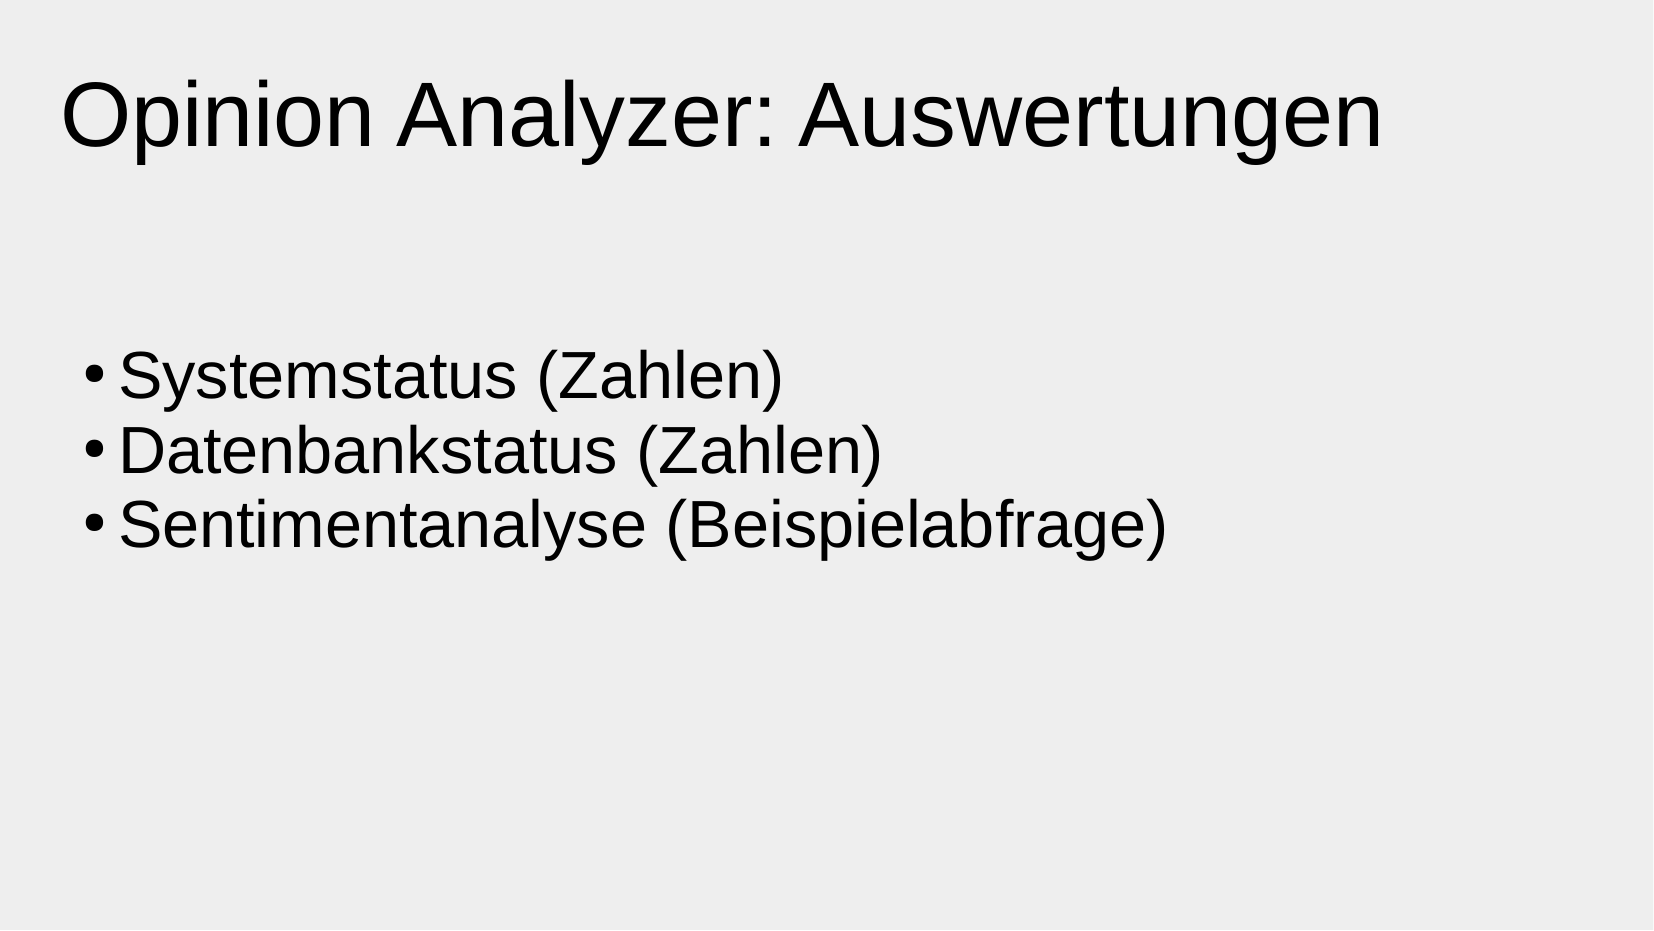

# Opinion Analyzer: Auswertungen
Systemstatus (Zahlen)
Datenbankstatus (Zahlen)
Sentimentanalyse (Beispielabfrage)